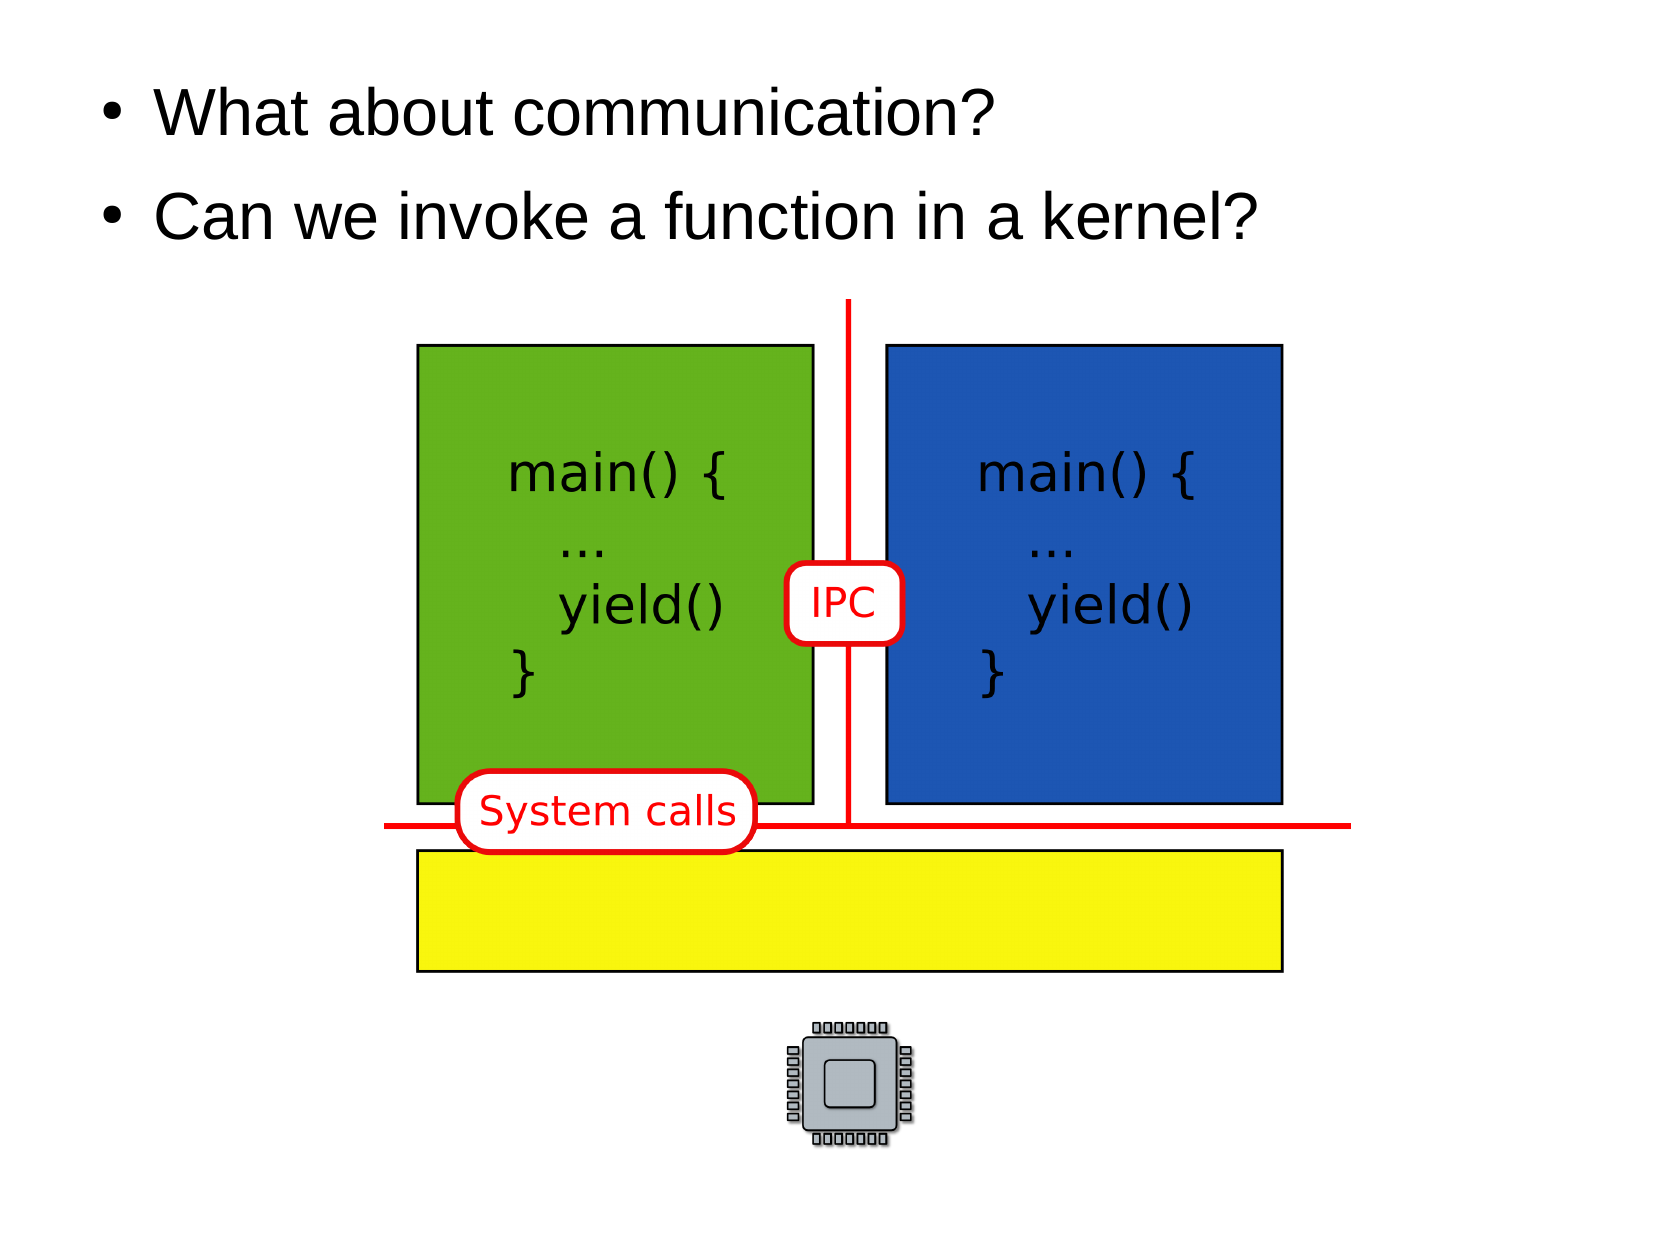

# What about communication?
Can we invoke a function in a kernel?